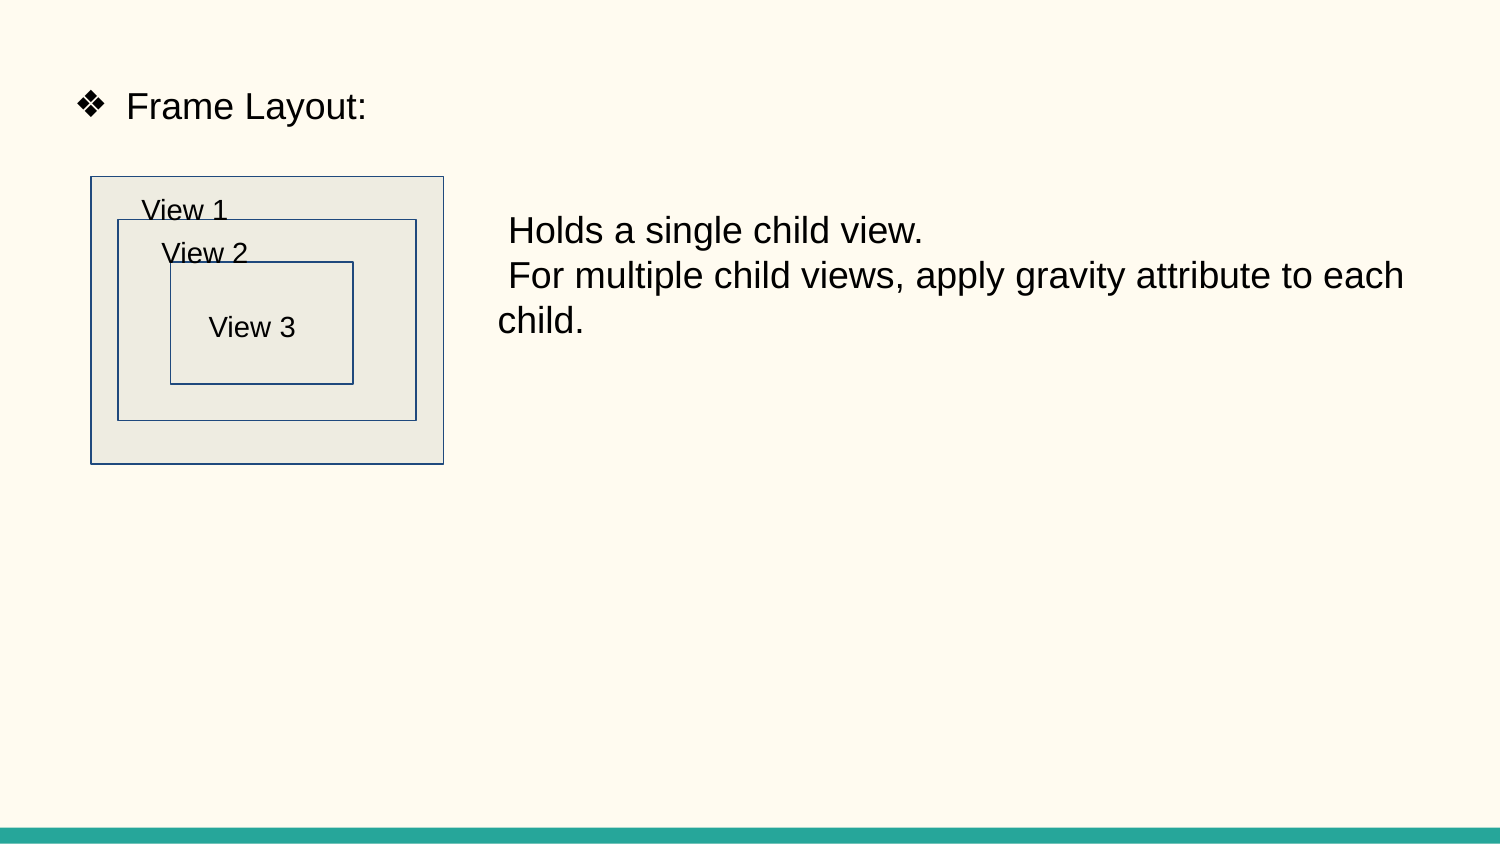

# Frame Layout:
View 1
 Holds a single child view.
 For multiple child views, apply gravity attribute to each child.
View 2
View 3